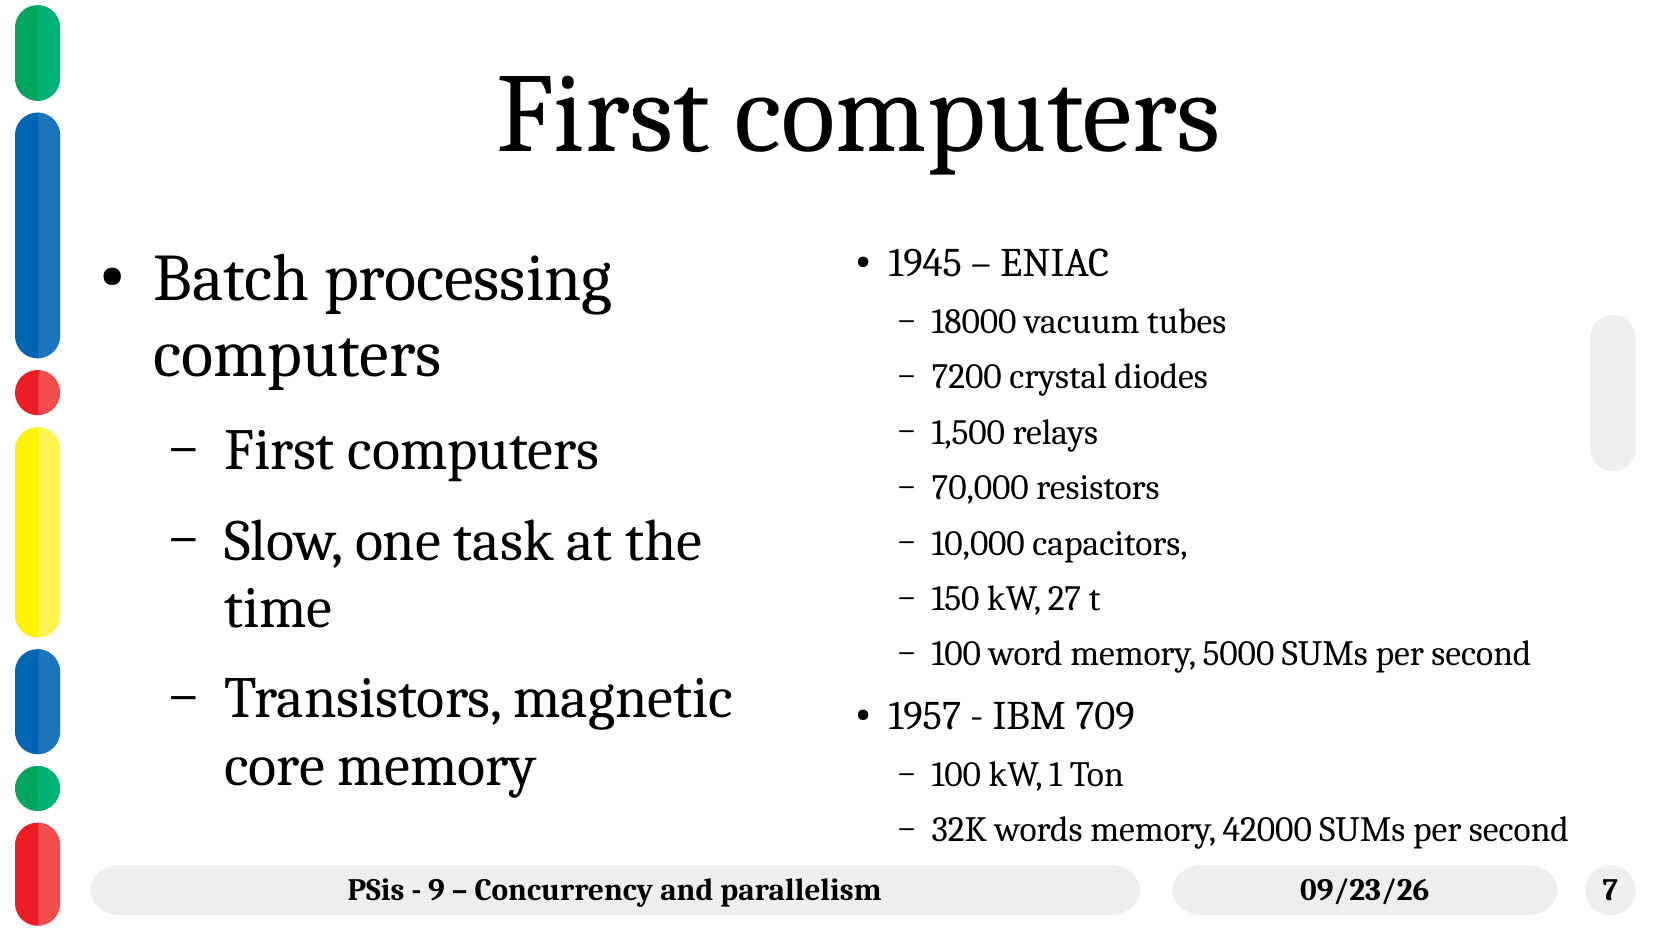

# First computers
Batch processing computers
First computers
Slow, one task at the time
Transistors, magnetic core memory
1945 – ENIAC
18000 vacuum tubes
7200 crystal diodes
1,500 relays
70,000 resistors
10,000 capacitors,
150 kW, 27 t
100 word memory, 5000 SUMs per second
1957 - IBM 709
100 kW, 1 Ton
32K words memory, 42000 SUMs per second
PSis - 9 – Concurrency and parallelism
7